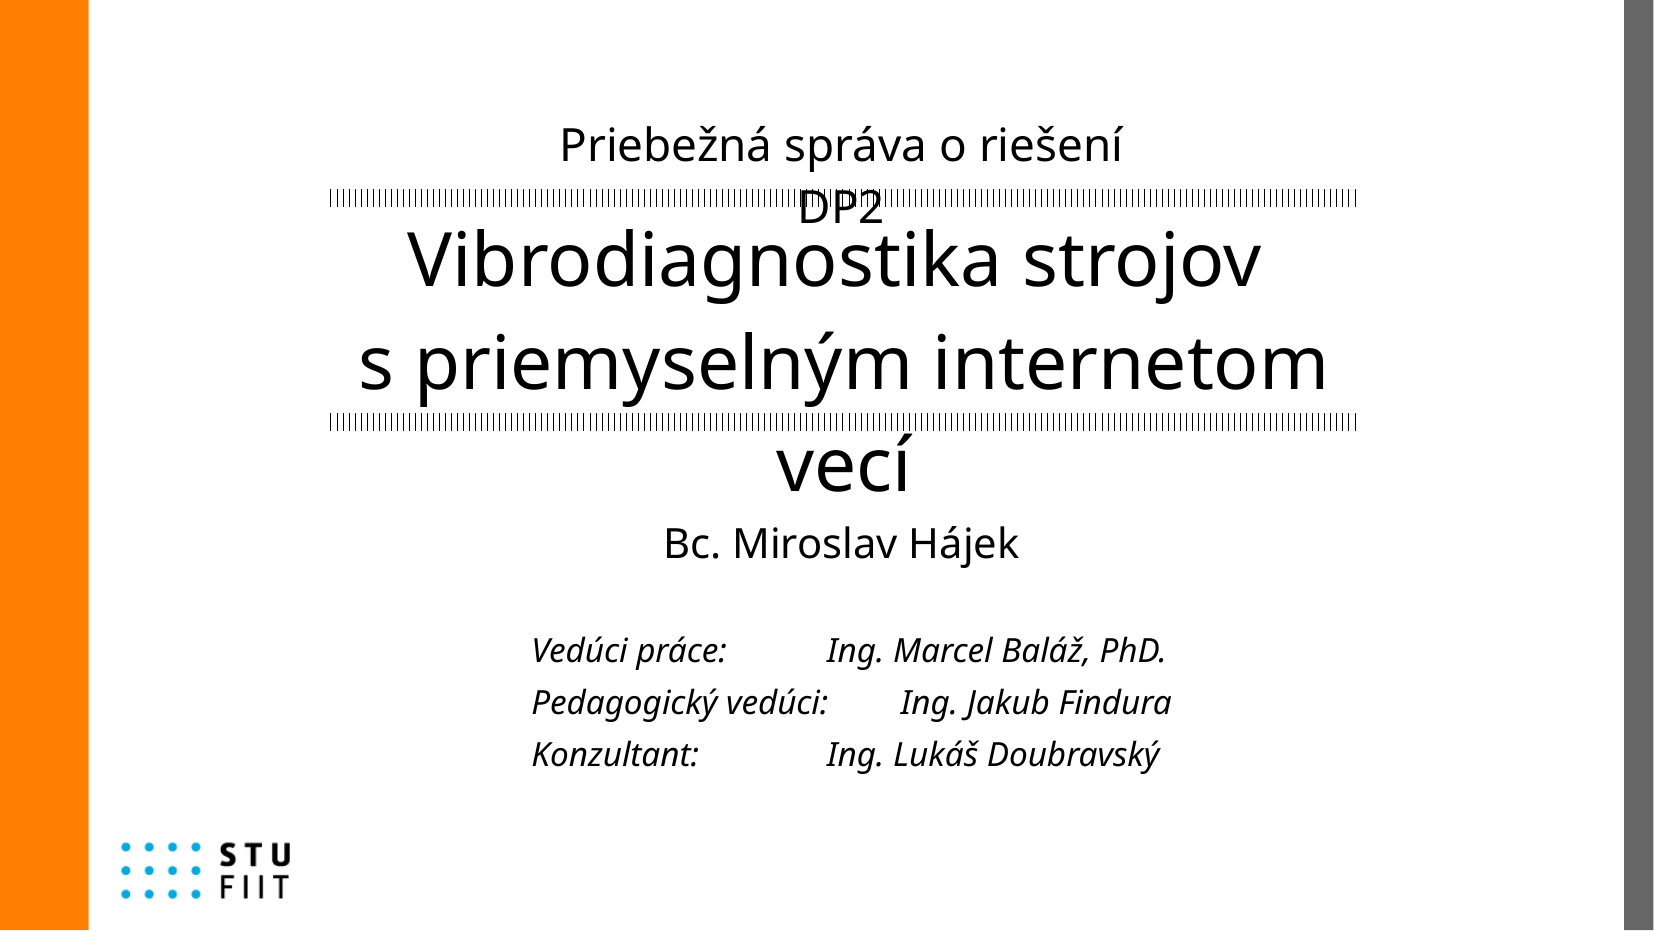

Priebežná správa o riešení DP2
# Vibrodiagnostika strojov s priemyselným internetom vecí
Bc. Miroslav Hájek
Vedúci práce: 		Ing. Marcel Baláž, PhD.
Pedagogický vedúci: 	Ing. Jakub Findura
Konzultant: 		Ing. Lukáš Doubravský